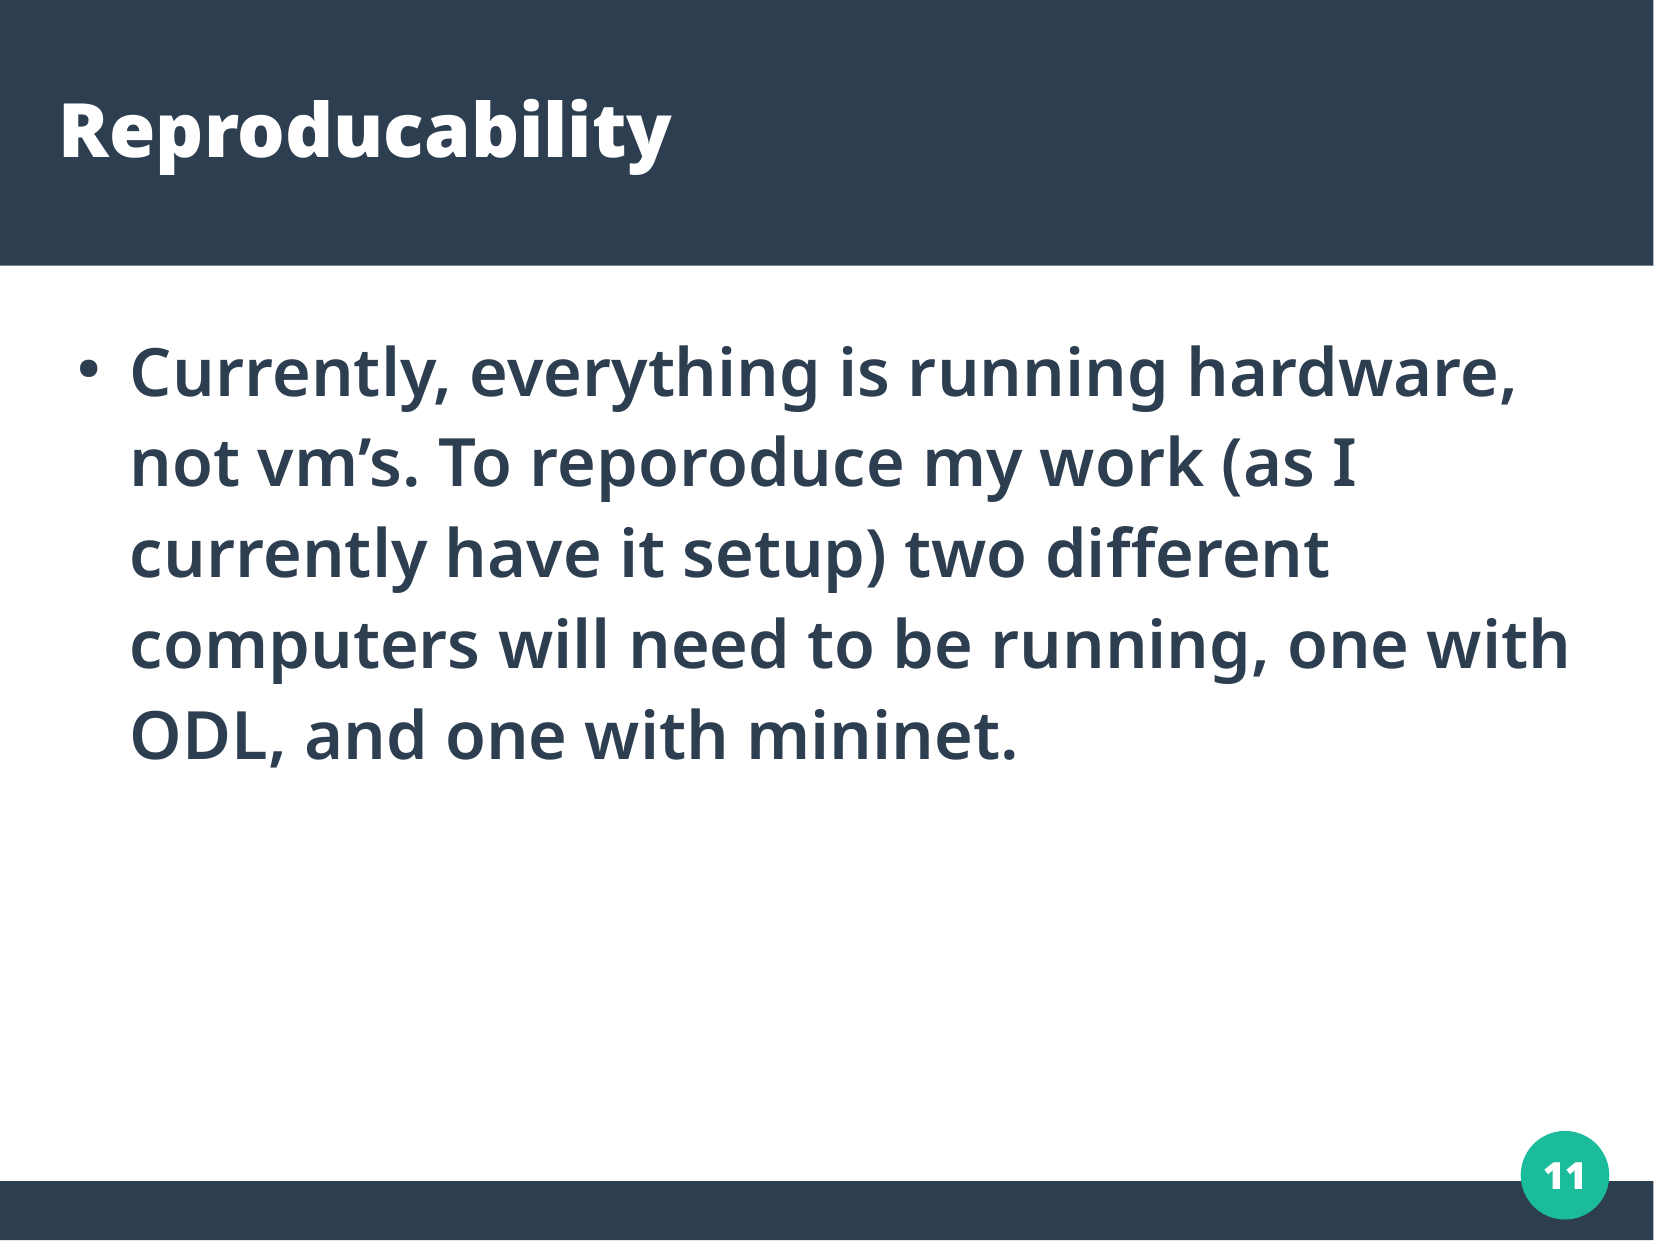

# Reproducability
Currently, everything is running hardware, not vm’s. To reporoduce my work (as I currently have it setup) two different computers will need to be running, one with ODL, and one with mininet.
11